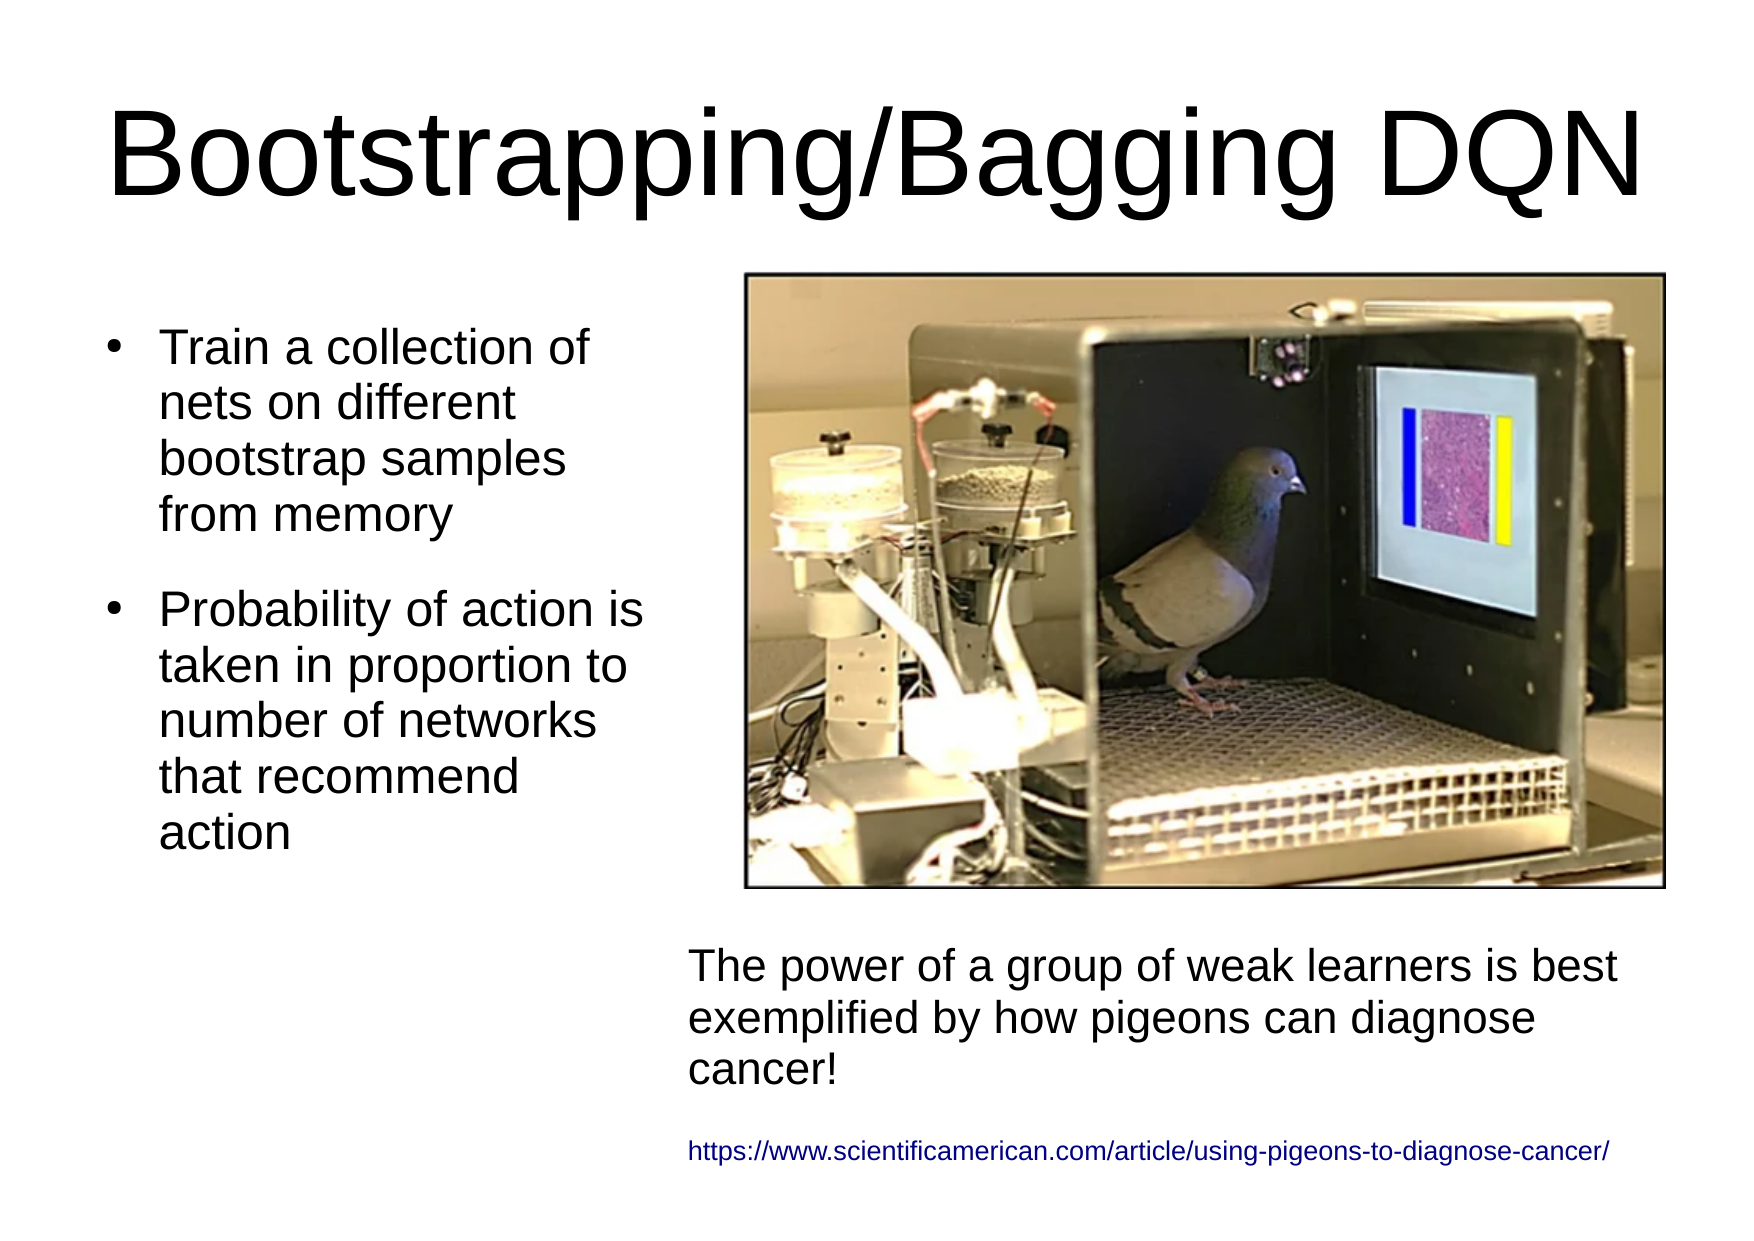

# Bootstrapping/Bagging DQN
Train a collection of nets on different bootstrap samples from memory
Probability of action is taken in proportion to number of networks that recommend action
The power of a group of weak learners is best exemplified by how pigeons can diagnose cancer!
https://www.scientificamerican.com/article/using-pigeons-to-diagnose-cancer/